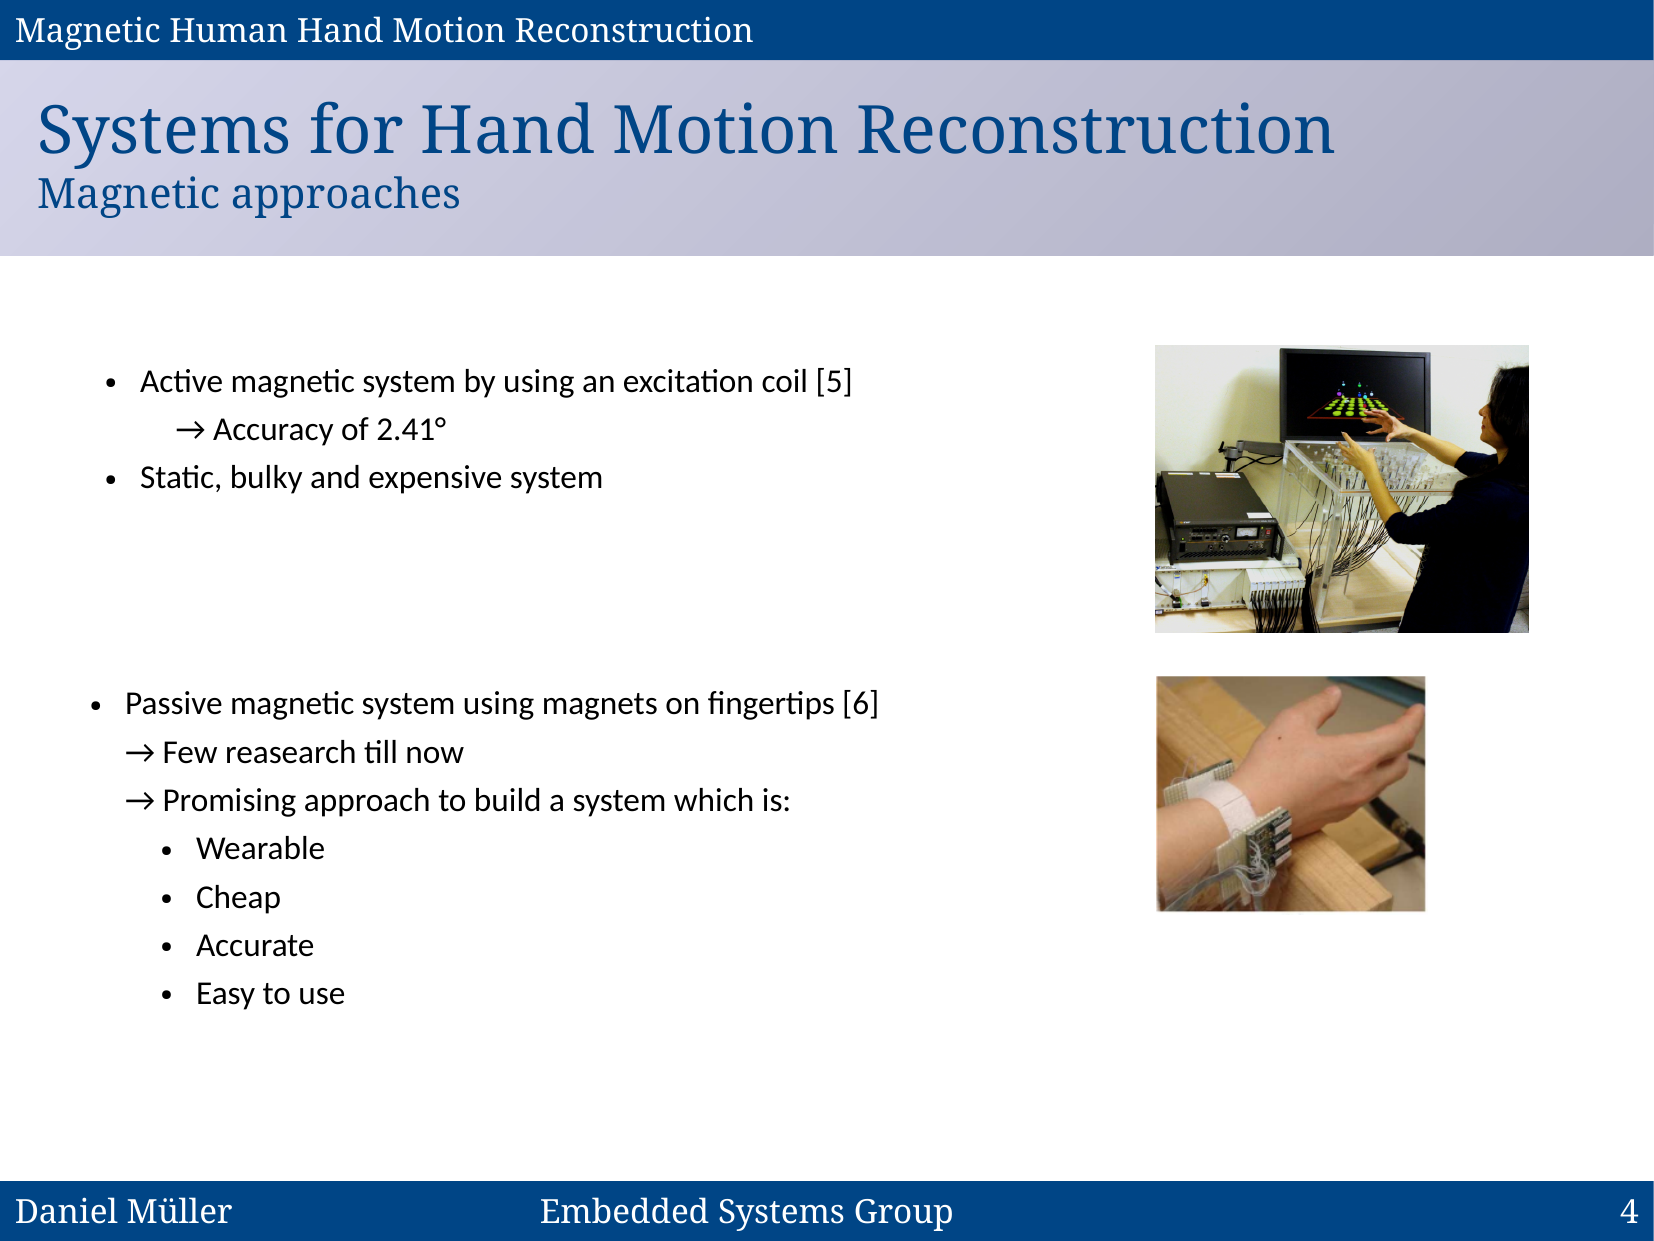

# Systems for Hand Motion Reconstruction Magnetic approaches
Active magnetic system by using an excitation coil [5]
→ Accuracy of 2.41°
Static, bulky and expensive system
Passive magnetic system using magnets on fingertips [6]
→ Few reasearch till now
→ Promising approach to build a system which is:
Wearable
Cheap
Accurate
Easy to use